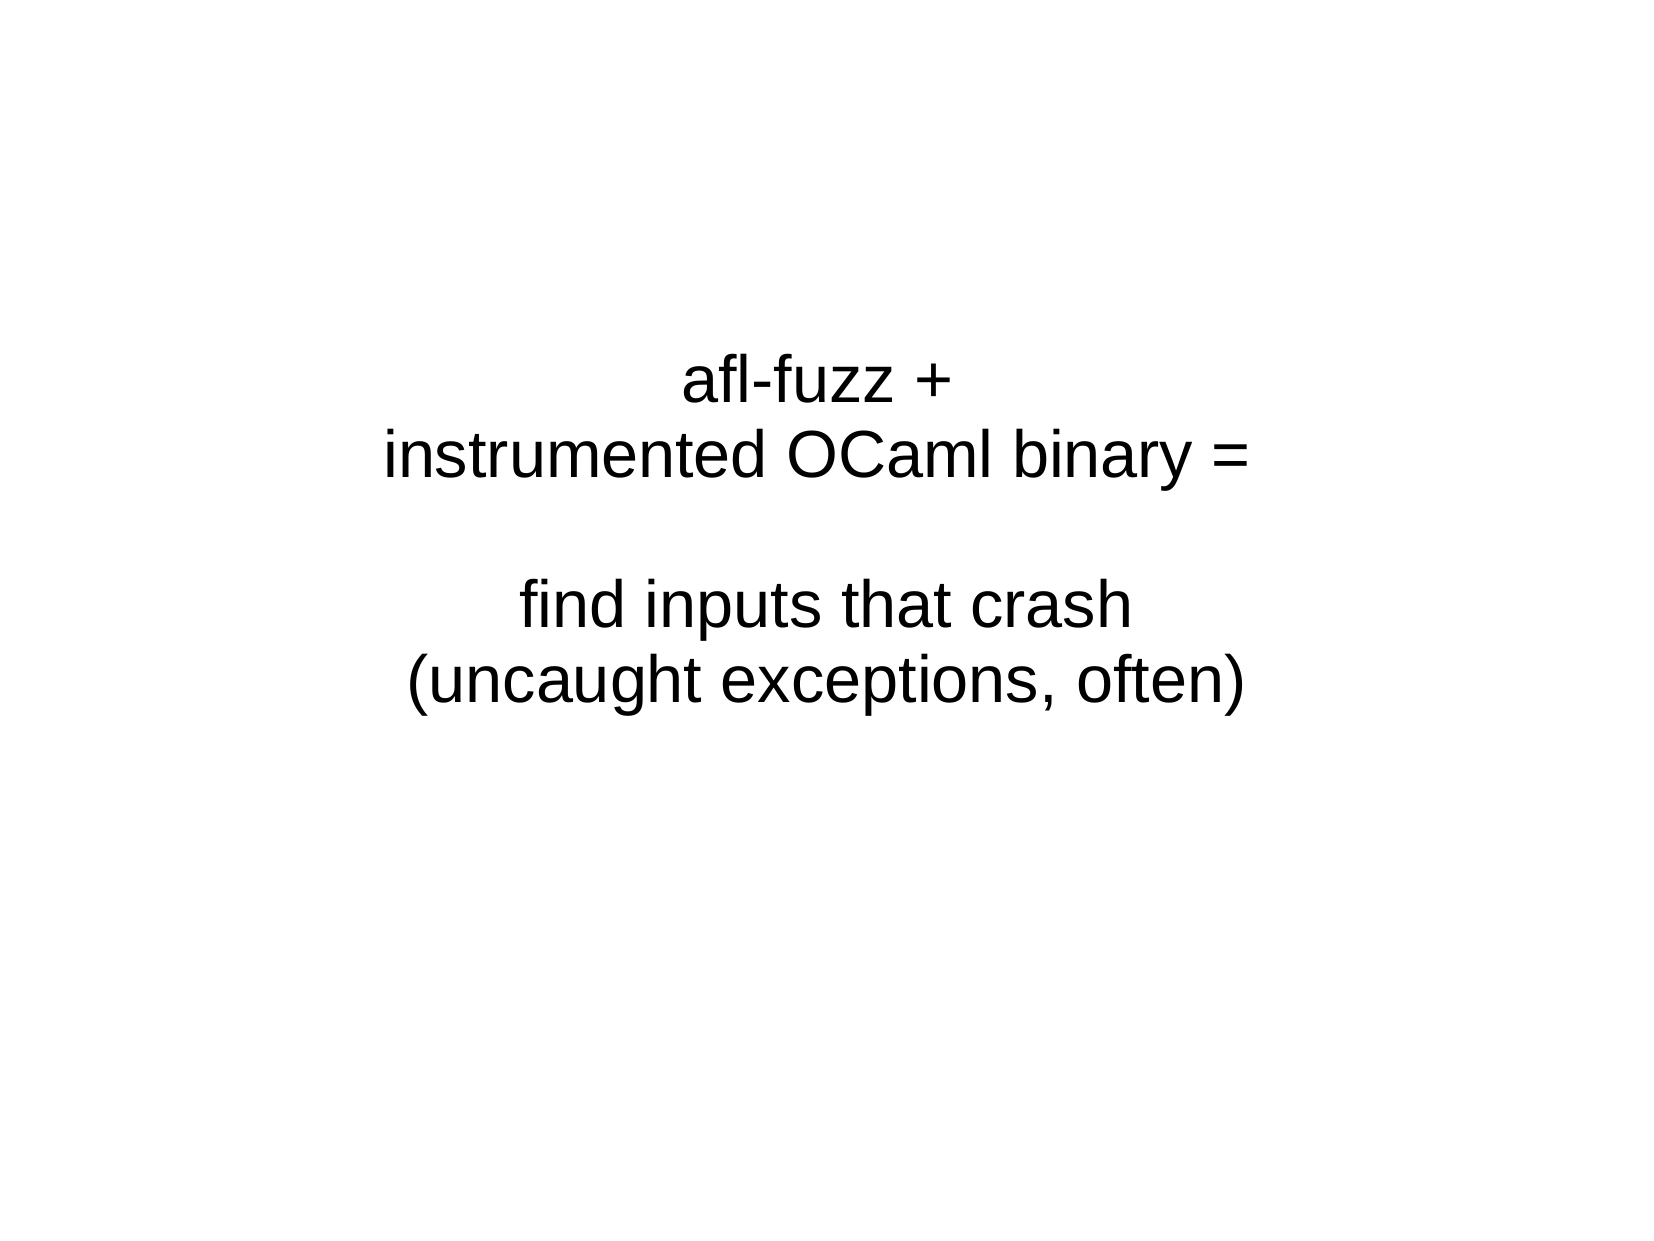

# afl-fuzz +
instrumented OCaml binary =
find inputs that crash
(uncaught exceptions, often)